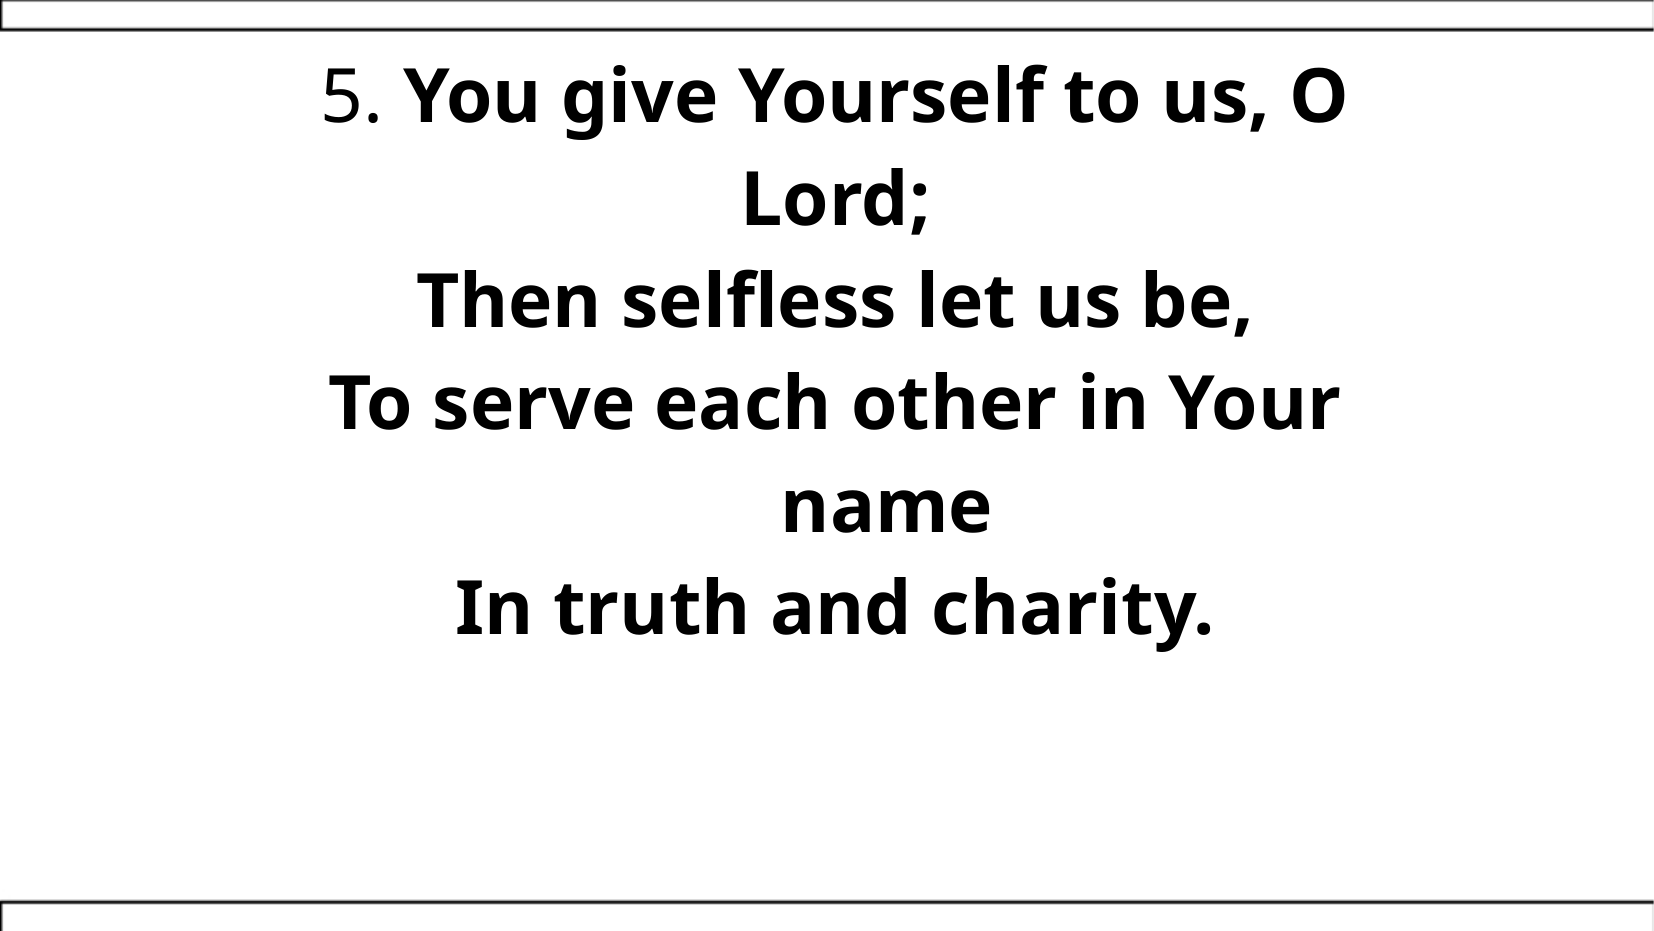

5. You give Yourself to us, O Lord;
Then selfless let us be,
To serve each other in Your name
In truth and charity.